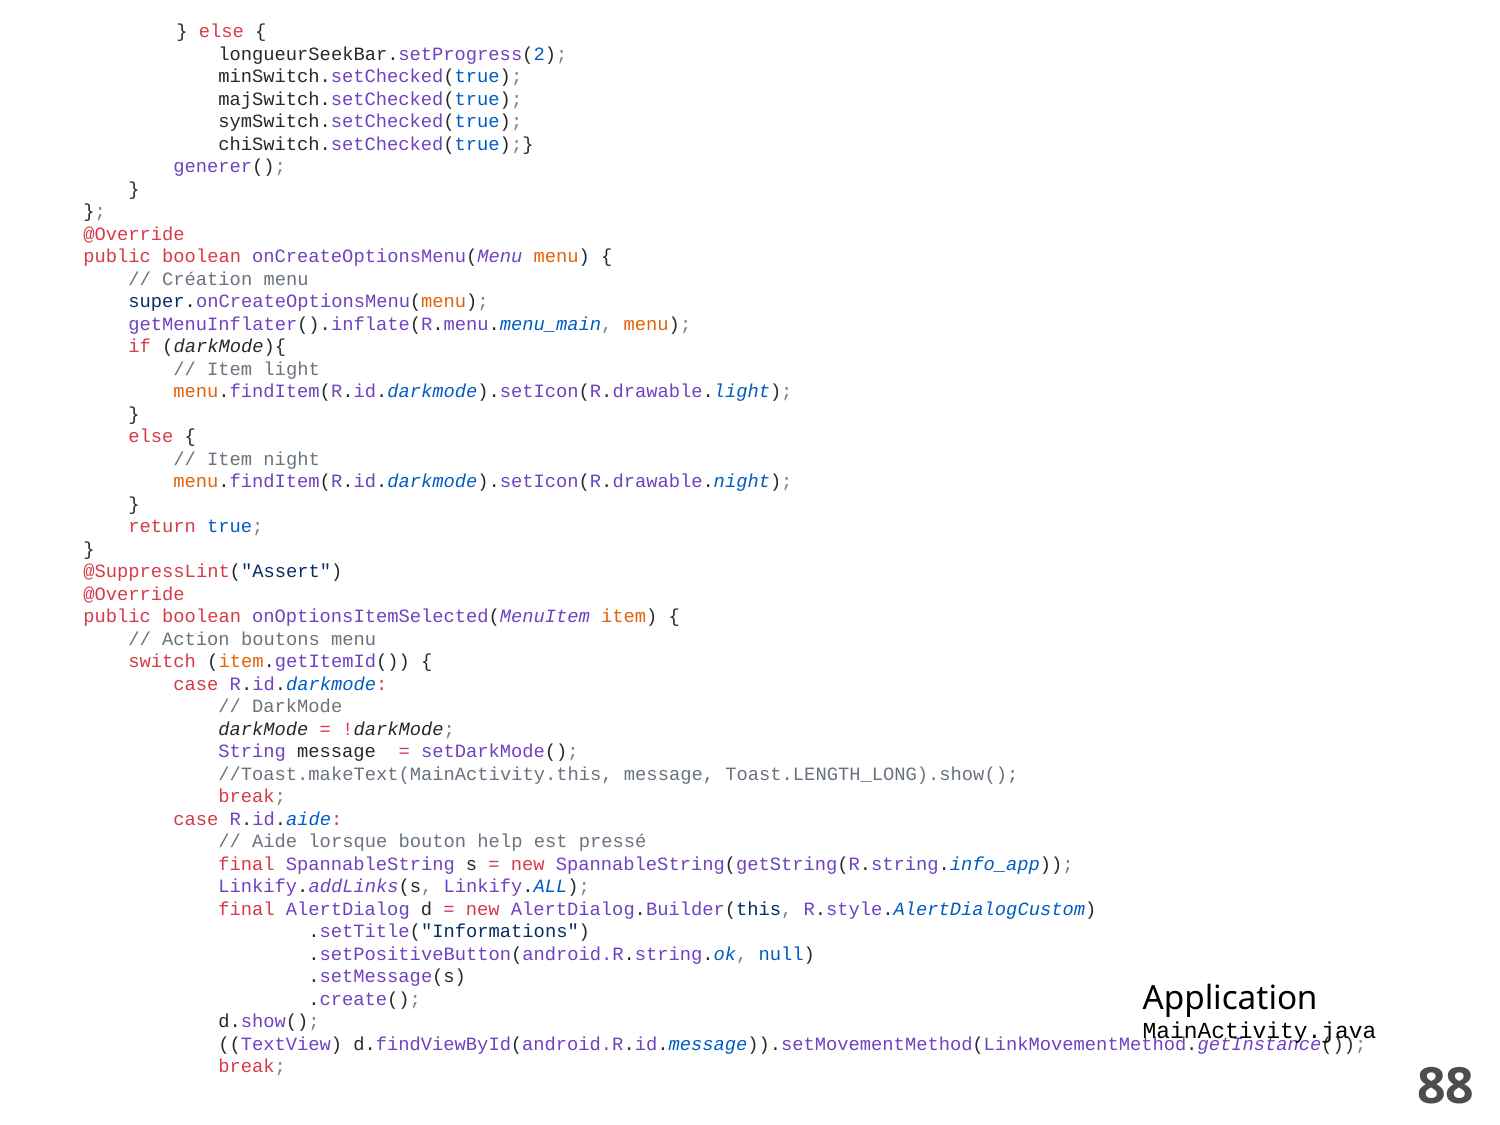

} else {
 longueurSeekBar.setProgress(2);
 minSwitch.setChecked(true);
 majSwitch.setChecked(true);
 symSwitch.setChecked(true);
 chiSwitch.setChecked(true);}
 generer();
 }
 };
 @Override
 public boolean onCreateOptionsMenu(Menu menu) {
 // Création menu
 super.onCreateOptionsMenu(menu);
 getMenuInflater().inflate(R.menu.menu_main, menu);
 if (darkMode){
 // Item light
 menu.findItem(R.id.darkmode).setIcon(R.drawable.light);
 }
 else {
 // Item night
 menu.findItem(R.id.darkmode).setIcon(R.drawable.night);
 }
 return true;
 }
 @SuppressLint("Assert")
 @Override
 public boolean onOptionsItemSelected(MenuItem item) {
 // Action boutons menu
 switch (item.getItemId()) {
 case R.id.darkmode:
 // DarkMode
 darkMode = !darkMode;
 String message = setDarkMode();
 //Toast.makeText(MainActivity.this, message, Toast.LENGTH_LONG).show();
 break;
 case R.id.aide:
 // Aide lorsque bouton help est pressé
 final SpannableString s = new SpannableString(getString(R.string.info_app));
 Linkify.addLinks(s, Linkify.ALL);
 final AlertDialog d = new AlertDialog.Builder(this, R.style.AlertDialogCustom)
 .setTitle("Informations")
 .setPositiveButton(android.R.string.ok, null)
 .setMessage(s)
 .create();
 d.show();
 ((TextView) d.findViewById(android.R.id.message)).setMovementMethod(LinkMovementMethod.getInstance());
 break;
Application
MainActivity.java